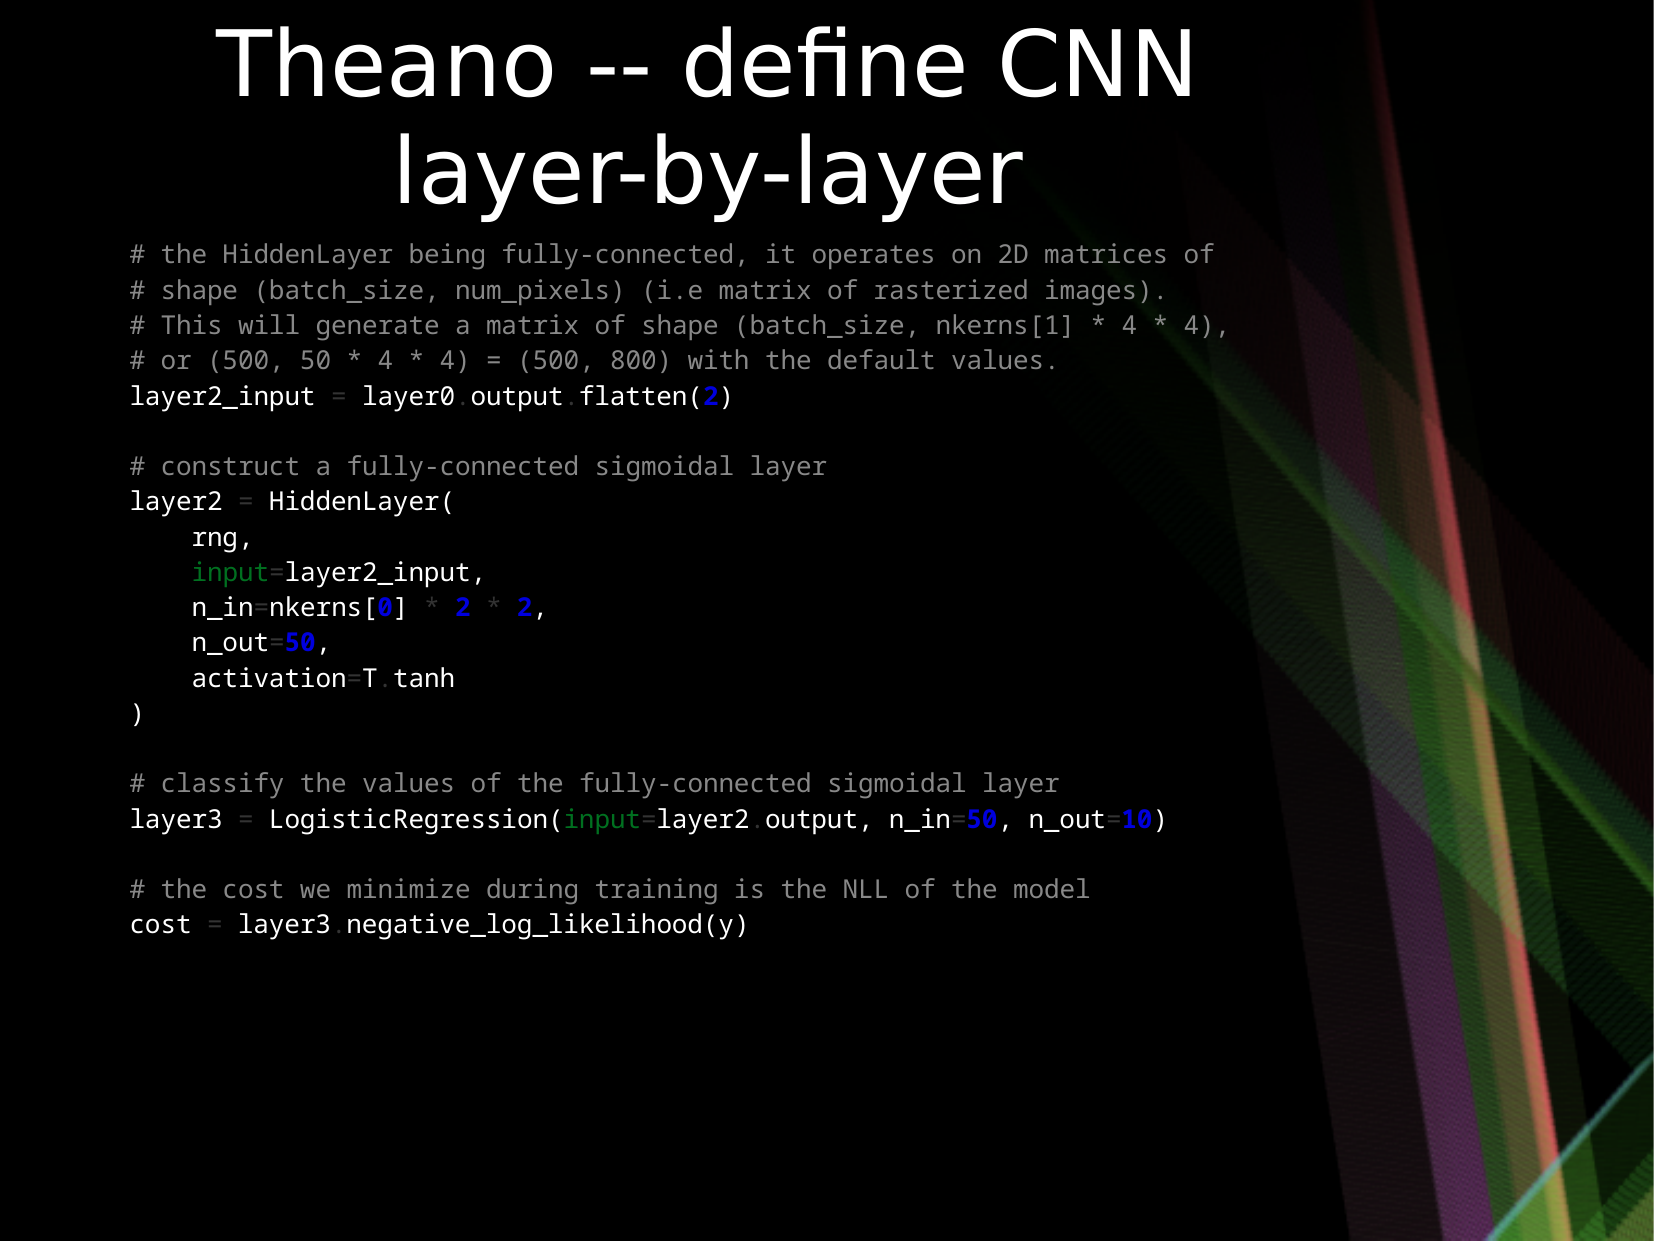

# Theano -- define CNN layer-by-layer
# the HiddenLayer being fully-connected, it operates on 2D matrices of # shape (batch_size, num_pixels) (i.e matrix of rasterized images). # This will generate a matrix of shape (batch_size, nkerns[1] * 4 * 4), # or (500, 50 * 4 * 4) = (500, 800) with the default values. layer2_input = layer0.output.flatten(2) # construct a fully-connected sigmoidal layer layer2 = HiddenLayer( rng, input=layer2_input, n_in=nkerns[0] * 2 * 2, n_out=50, activation=T.tanh ) # classify the values of the fully-connected sigmoidal layer layer3 = LogisticRegression(input=layer2.output, n_in=50, n_out=10) # the cost we minimize during training is the NLL of the model cost = layer3.negative_log_likelihood(y)